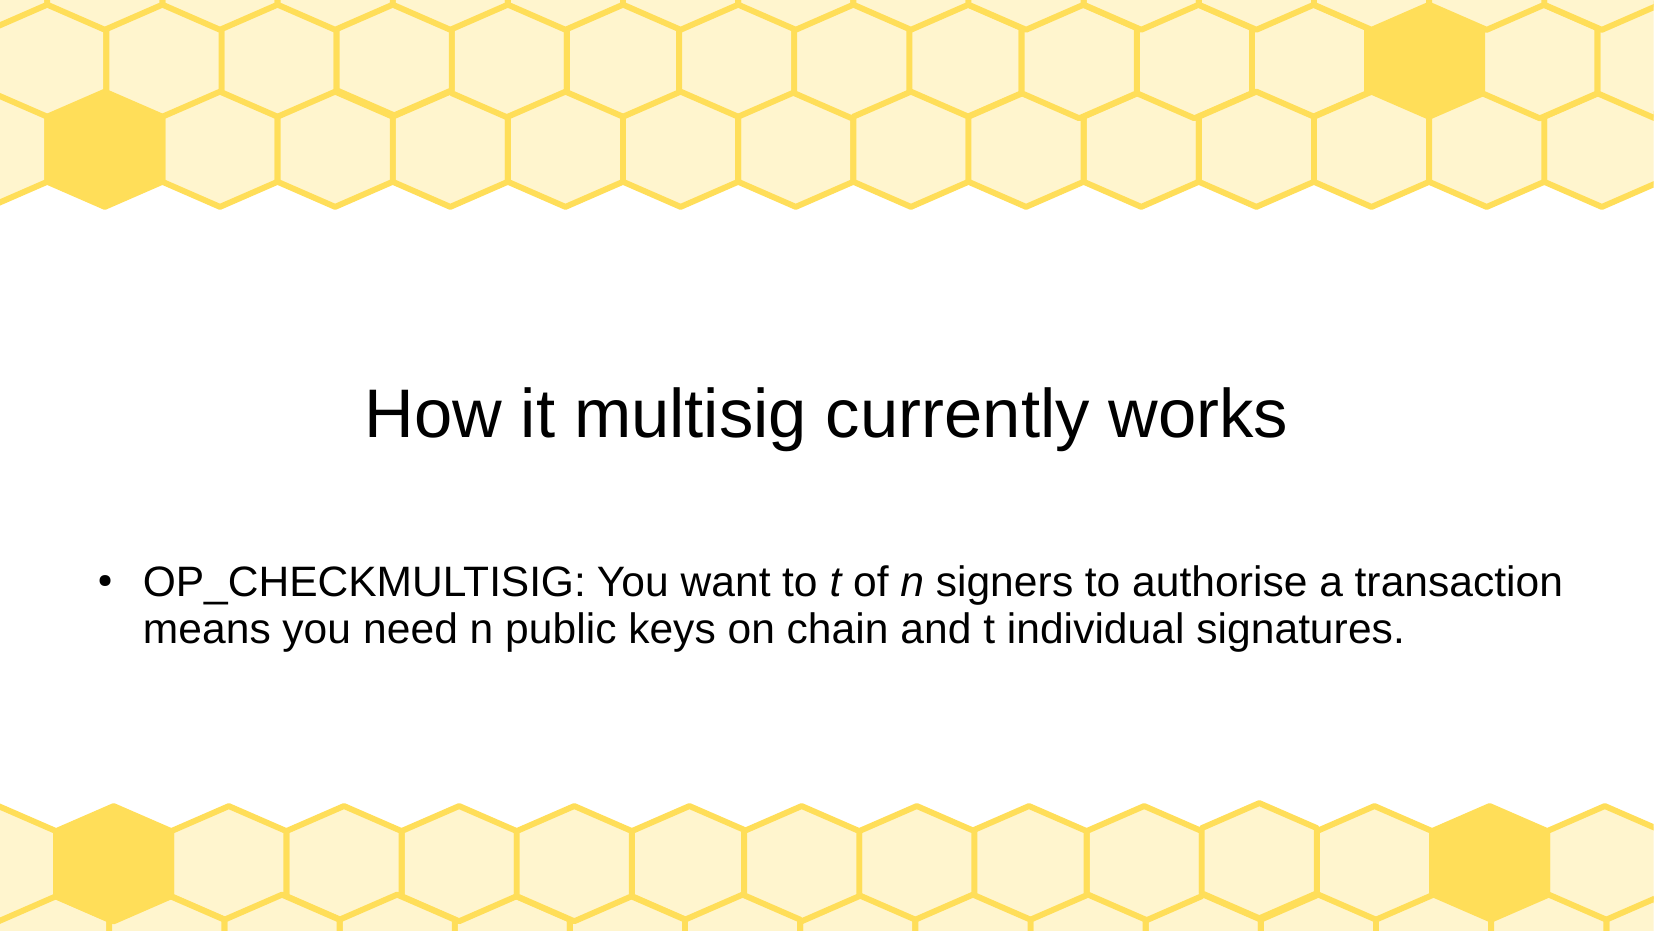

# How it multisig currently works
OP_CHECKMULTISIG: You want to t of n signers to authorise a transaction means you need n public keys on chain and t individual signatures.